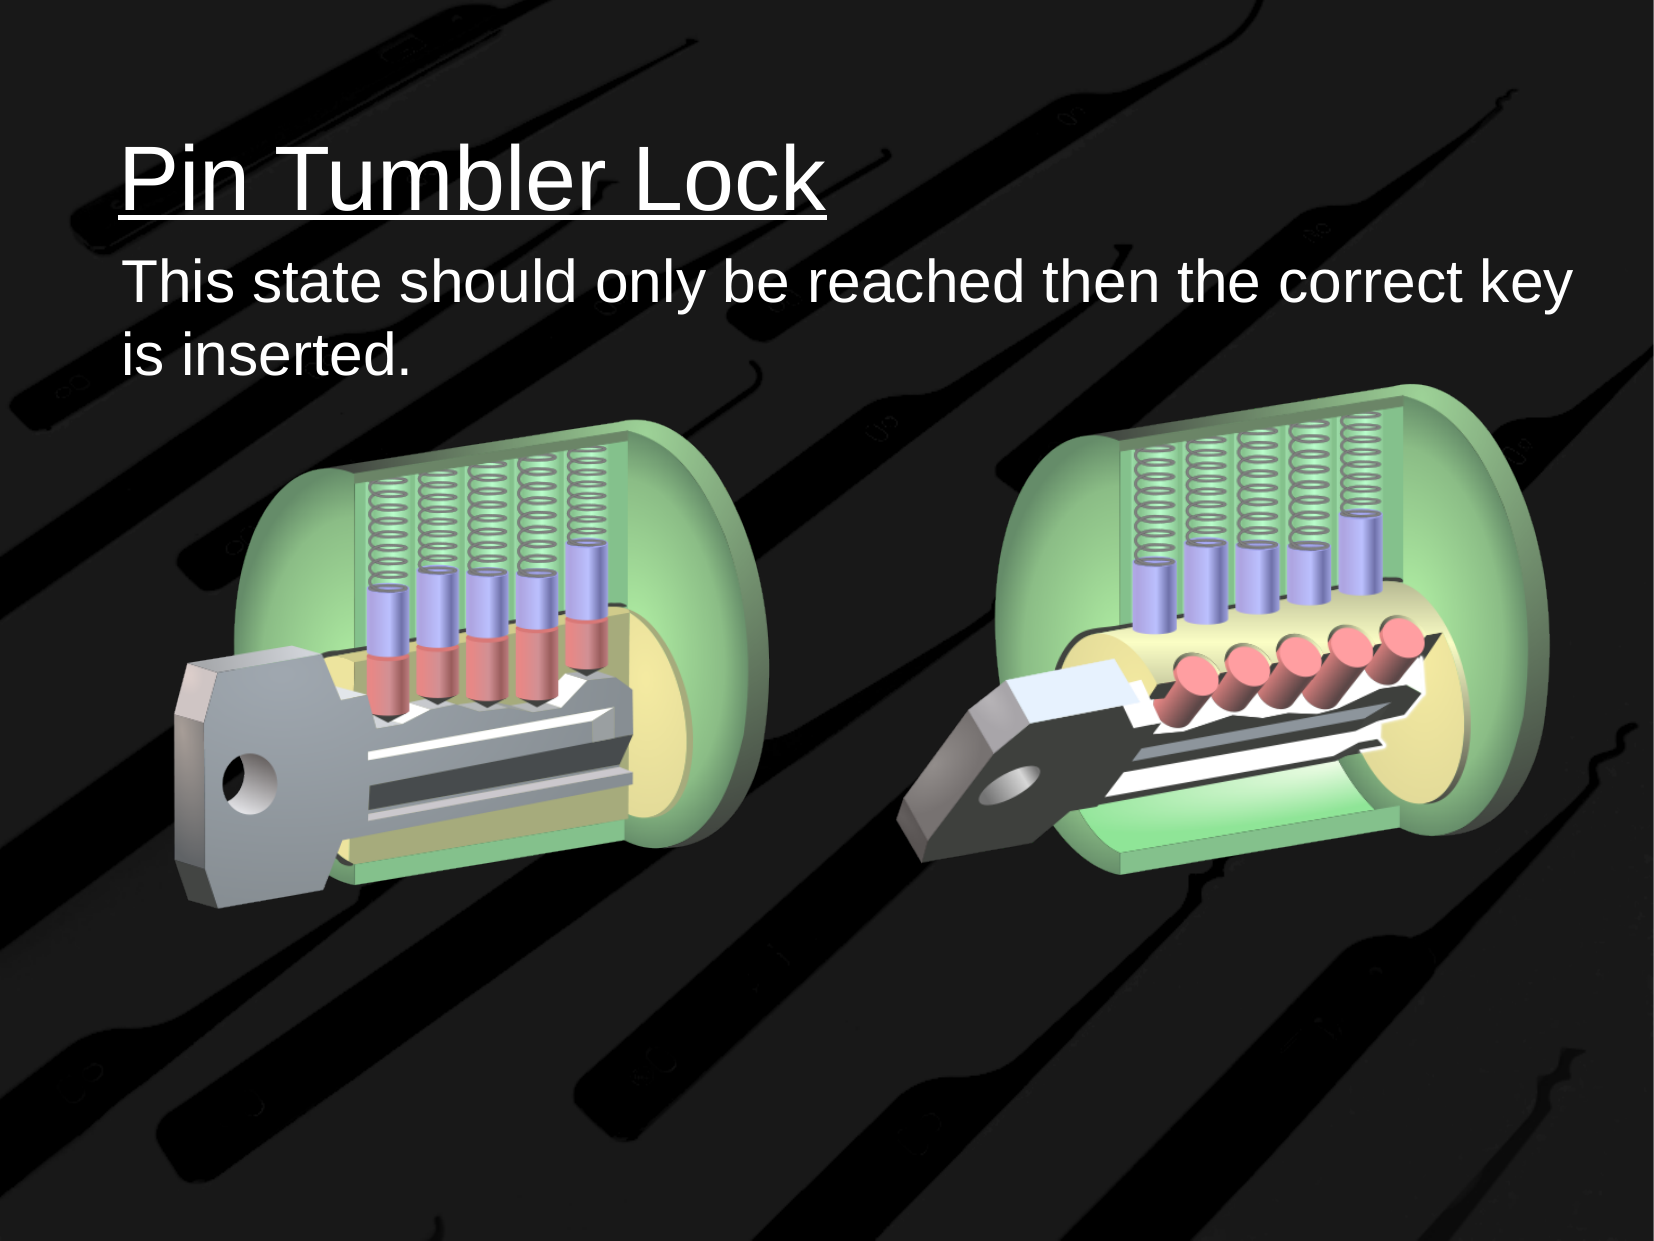

# Pin Tumbler Lock
This state should only be reached then the correct key is inserted.